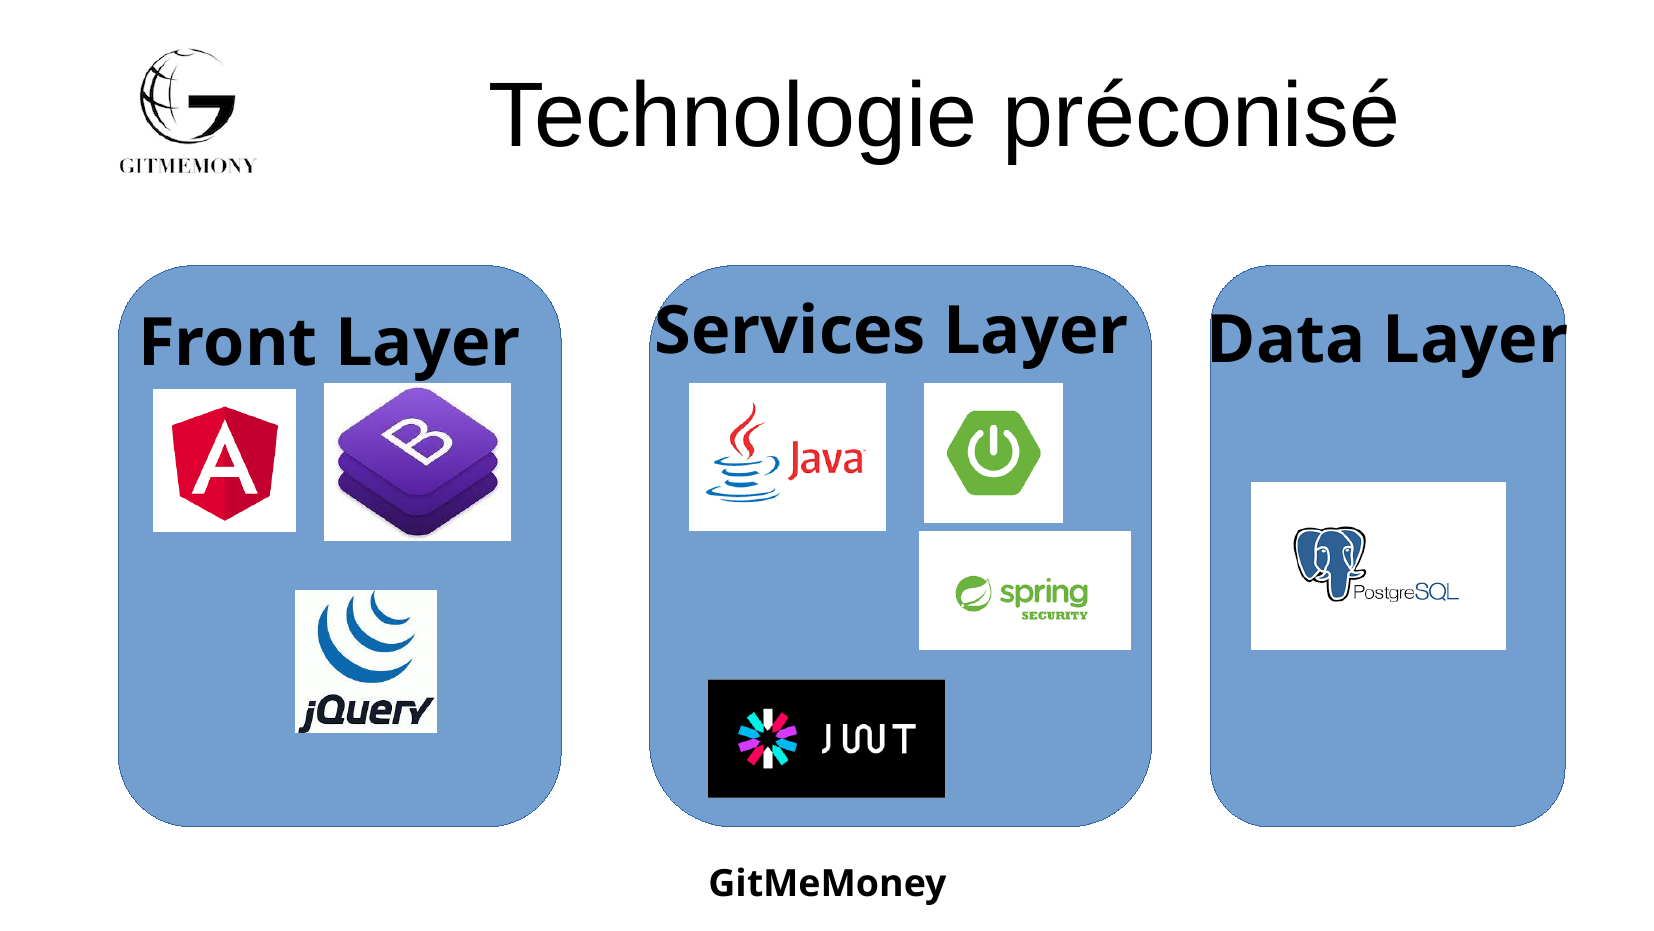

# Technologie préconisé
Front Layer
Services Layer
Data Layer